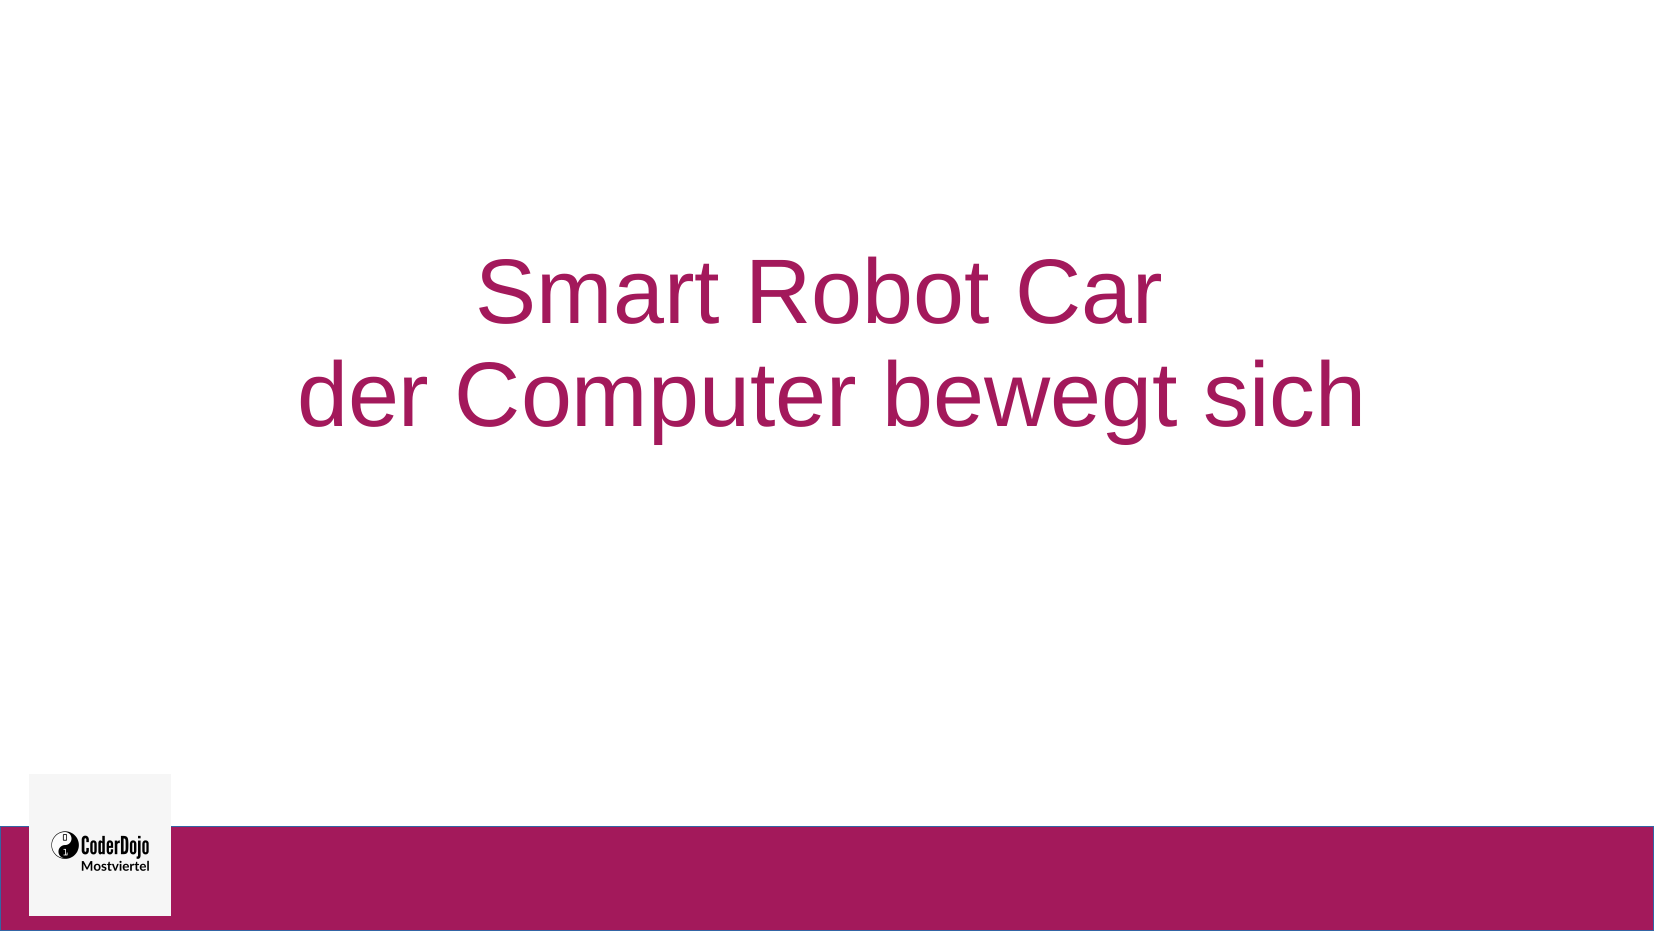

# Smart Robot Car der Computer bewegt sich